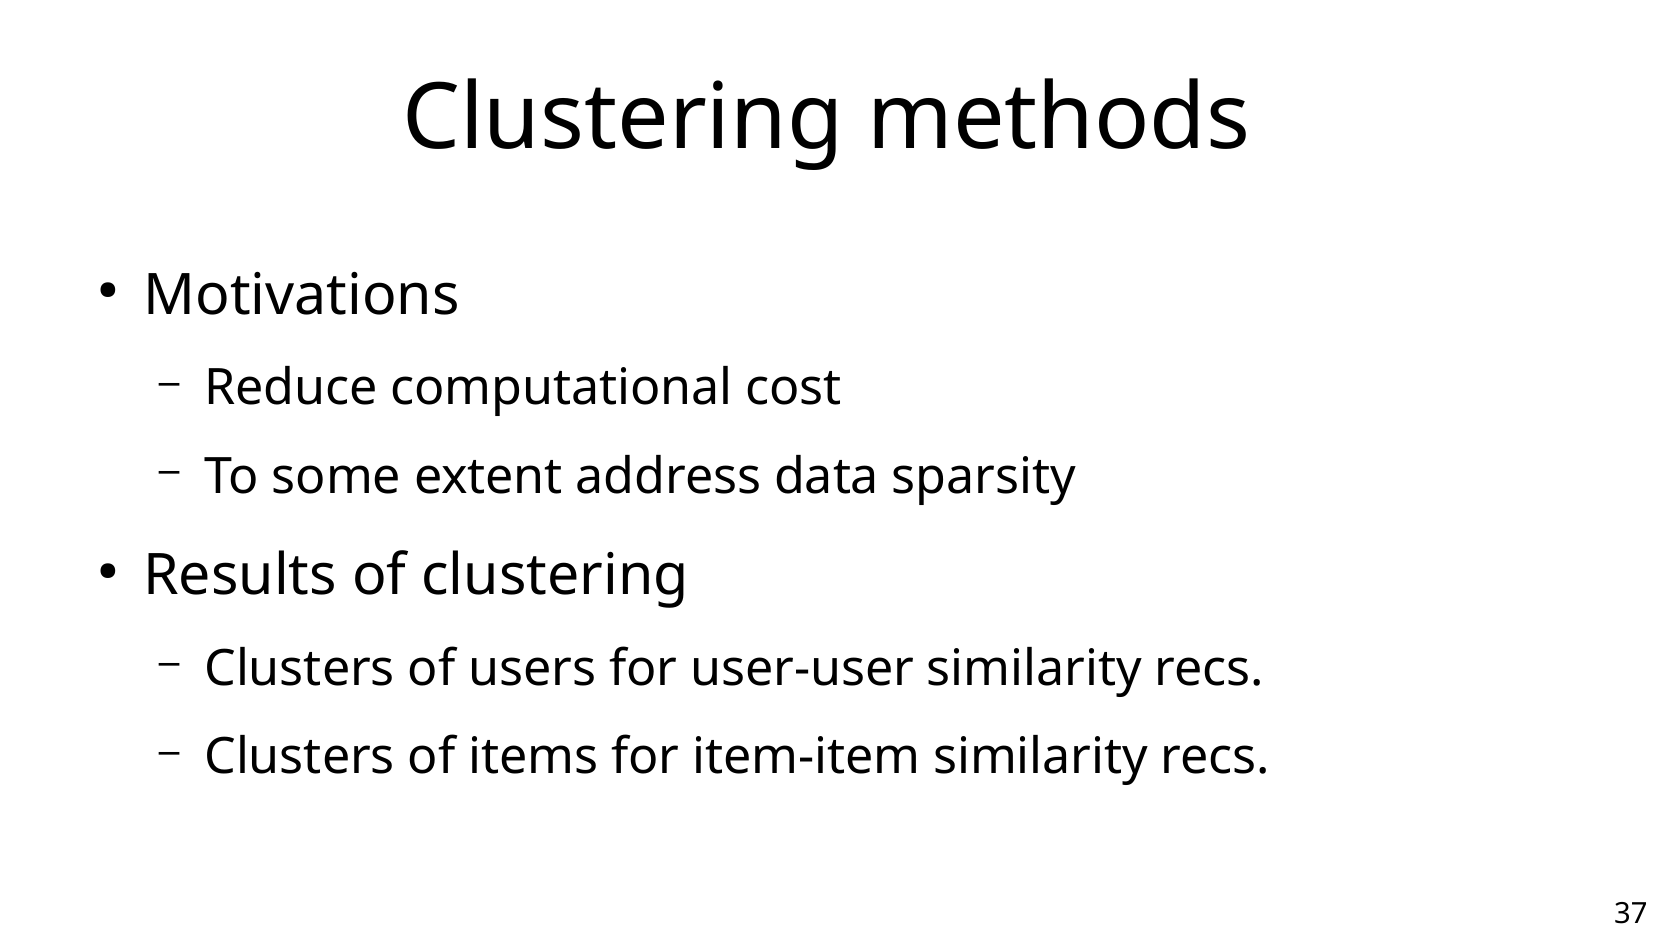

# Clustering methods
Motivations
Reduce computational cost
To some extent address data sparsity
Results of clustering
Clusters of users for user-user similarity recs.
Clusters of items for item-item similarity recs.
37